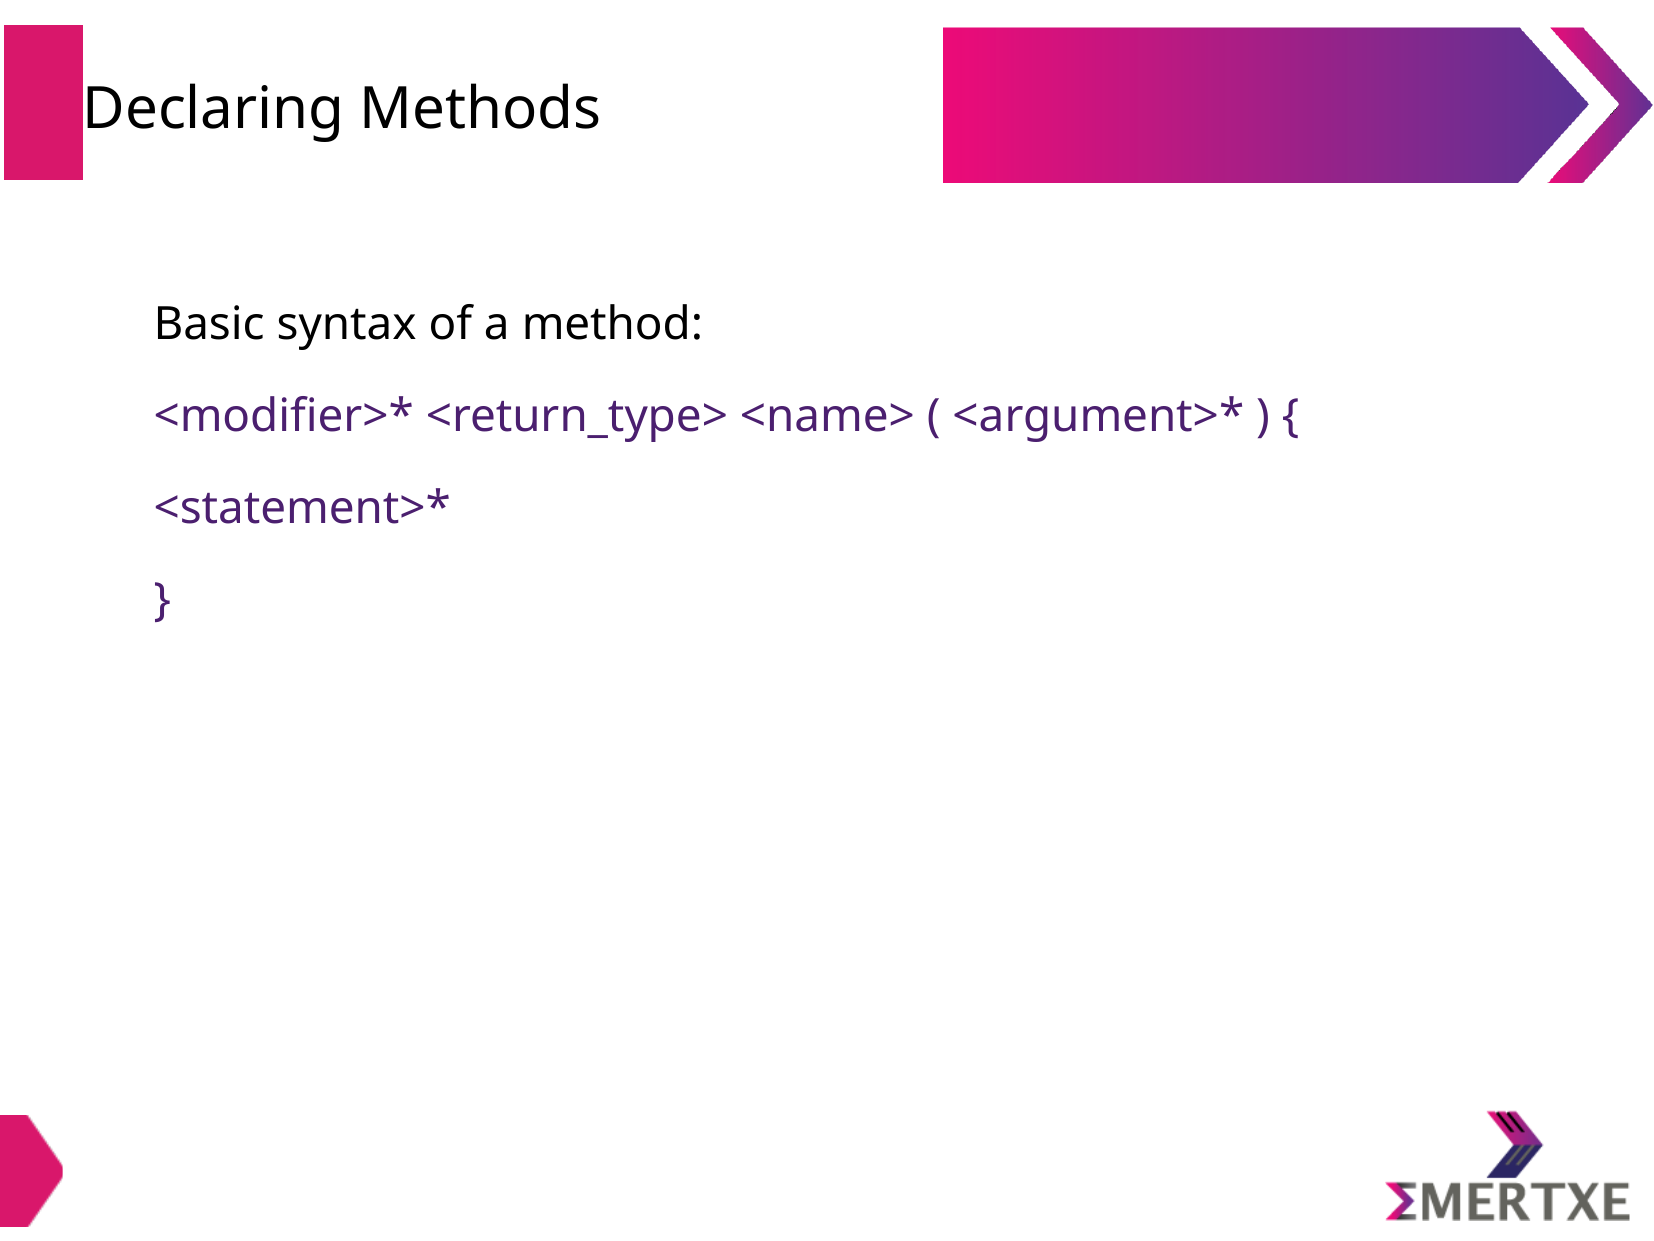

# Declaring Methods
Basic syntax of a method:
<modifier>* <return_type> <name> ( <argument>* ) {
<statement>*
}